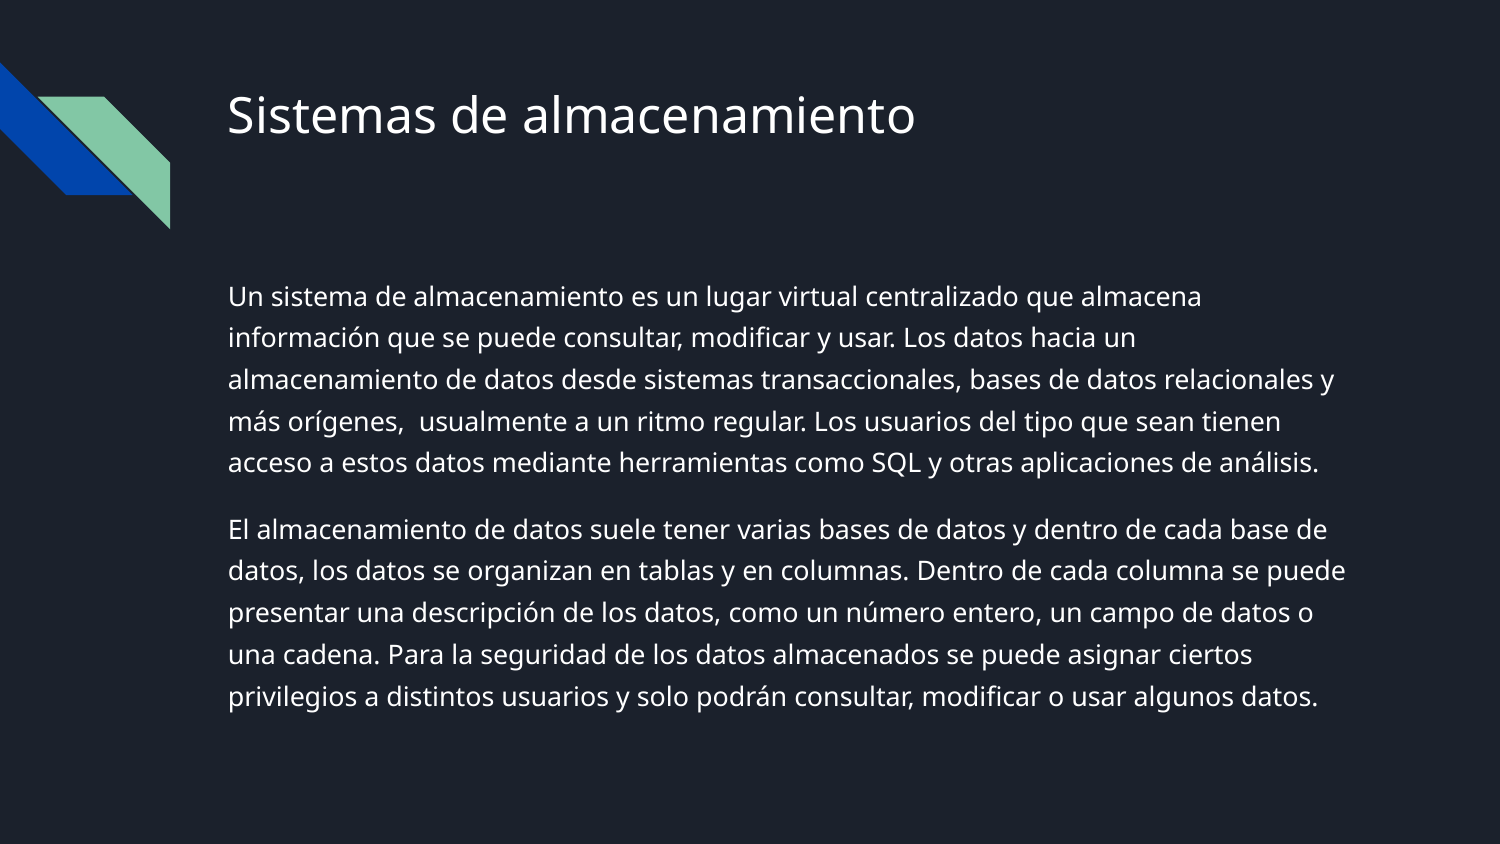

# Sistemas de almacenamiento
Un sistema de almacenamiento es un lugar virtual centralizado que almacena información que se puede consultar, modificar y usar. Los datos hacia un almacenamiento de datos desde sistemas transaccionales, bases de datos relacionales y más orígenes, usualmente a un ritmo regular. Los usuarios del tipo que sean tienen acceso a estos datos mediante herramientas como SQL y otras aplicaciones de análisis.
El almacenamiento de datos suele tener varias bases de datos y dentro de cada base de datos, los datos se organizan en tablas y en columnas. Dentro de cada columna se puede presentar una descripción de los datos, como un número entero, un campo de datos o una cadena. Para la seguridad de los datos almacenados se puede asignar ciertos privilegios a distintos usuarios y solo podrán consultar, modificar o usar algunos datos.